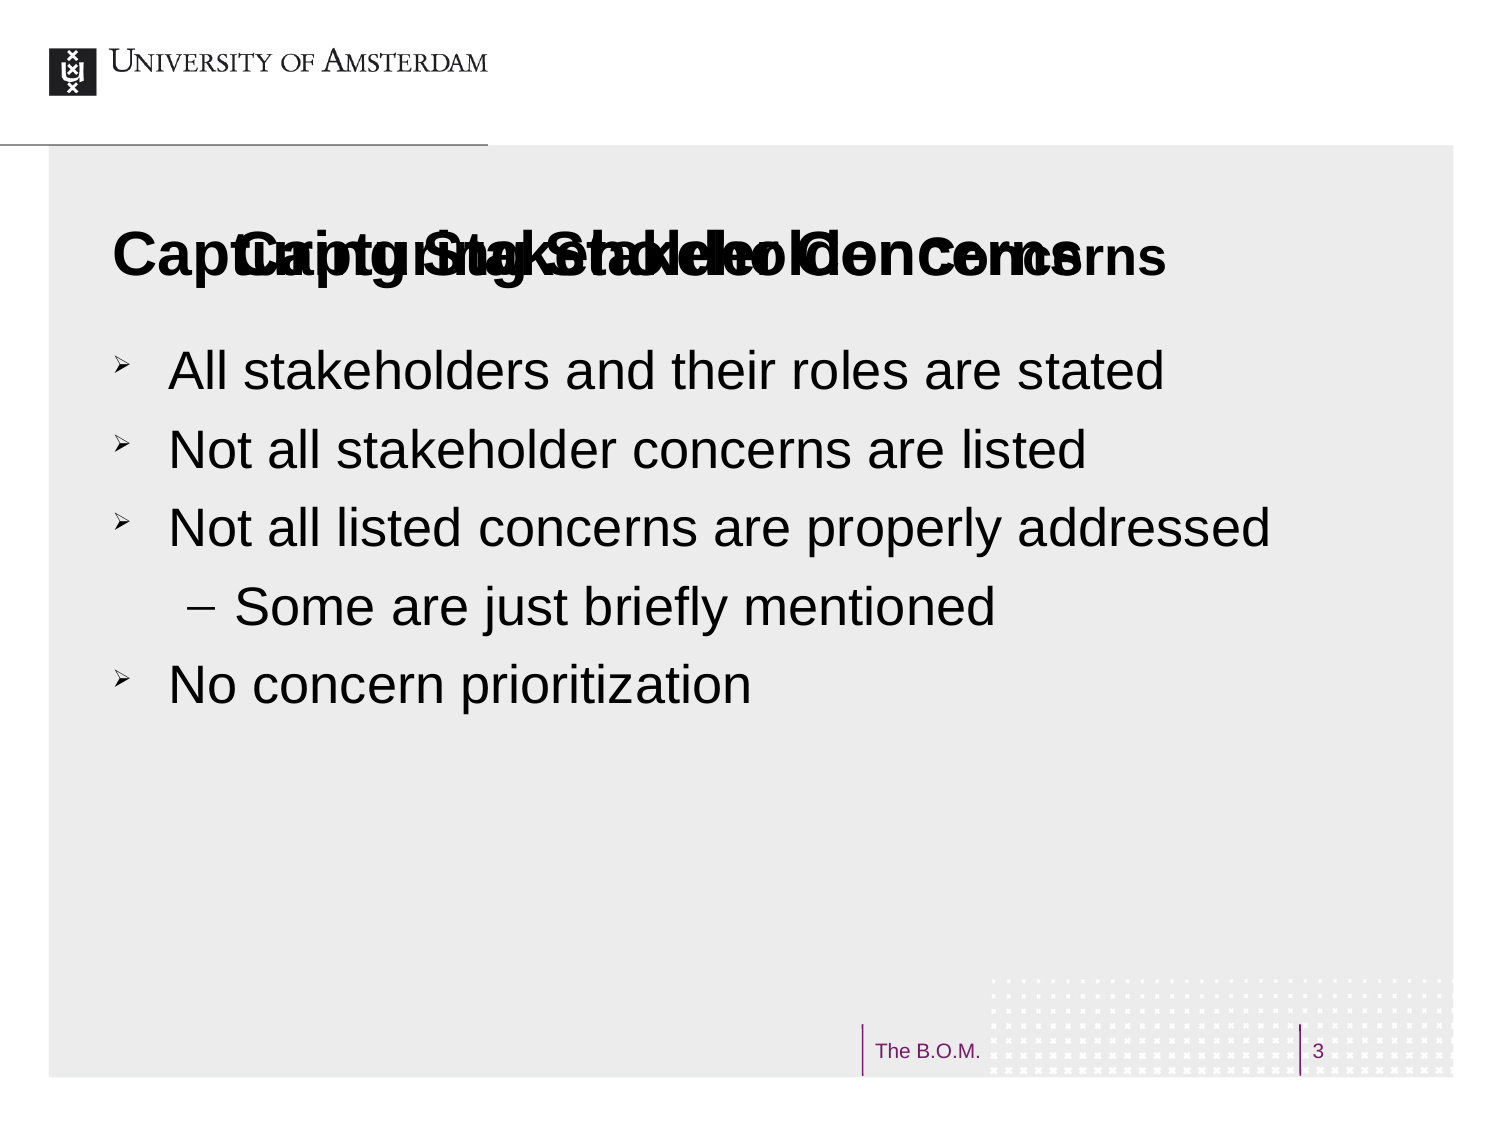

Capturing Stakeholder Concerns
Capturing Stakeholder Concerns
All stakeholders and their roles are stated
Not all stakeholder concerns are listed
Not all listed concerns are properly addressed
Some are just briefly mentioned
No concern prioritization
The B.O.M.